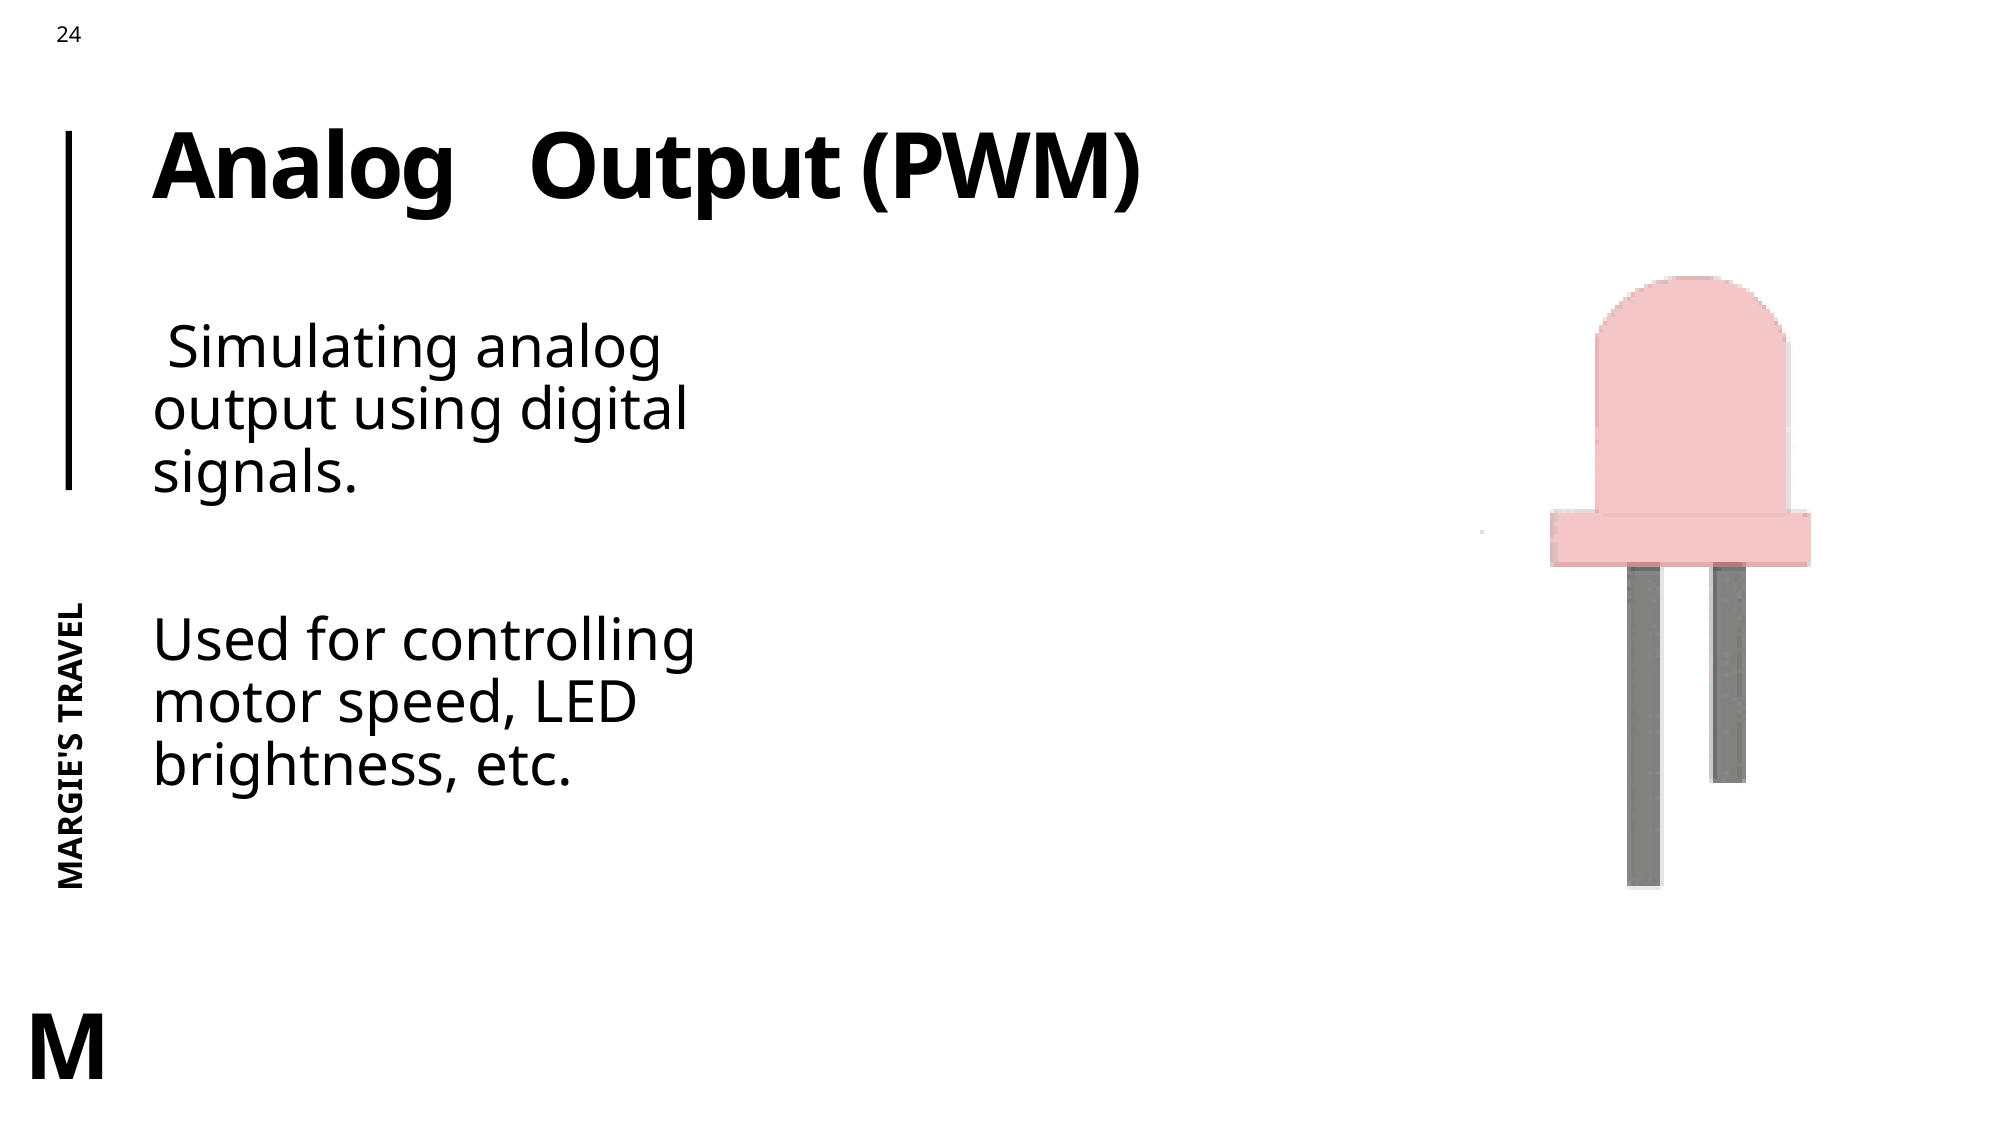

# Analog	Output (PWM)
 Simulating analog output using digital signals.
Used for controlling motor speed, LED brightness, etc.